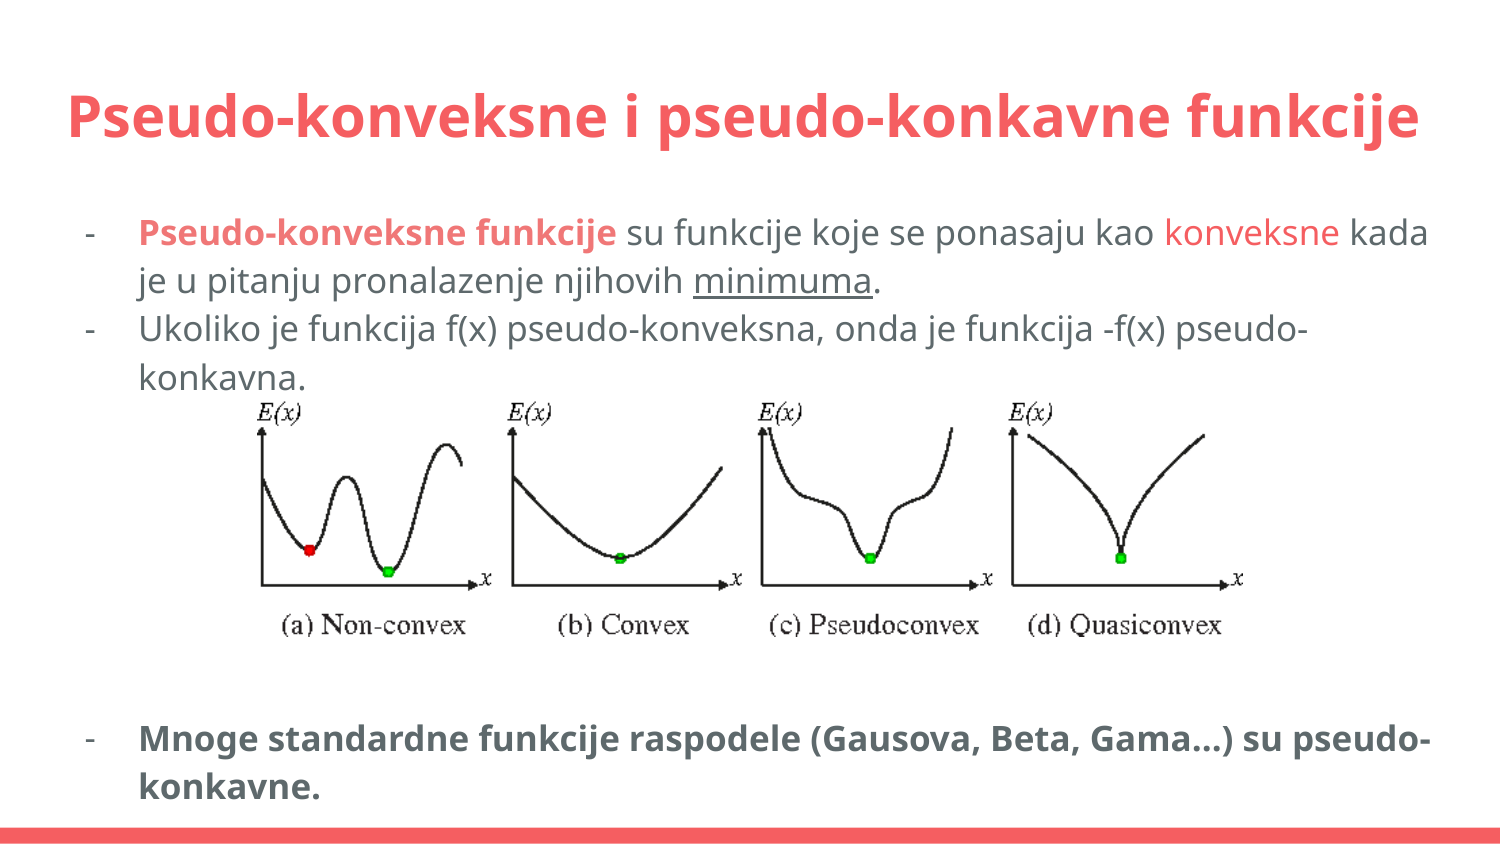

# Pseudo-konveksne i pseudo-konkavne funkcije
Pseudo-konveksne funkcije su funkcije koje se ponasaju kao konveksne kada je u pitanju pronalazenje njihovih minimuma.
Ukoliko je funkcija f(x) pseudo-konveksna, onda je funkcija -f(x) pseudo-konkavna.
Mnoge standardne funkcije raspodele (Gausova, Beta, Gama…) su pseudo-konkavne.